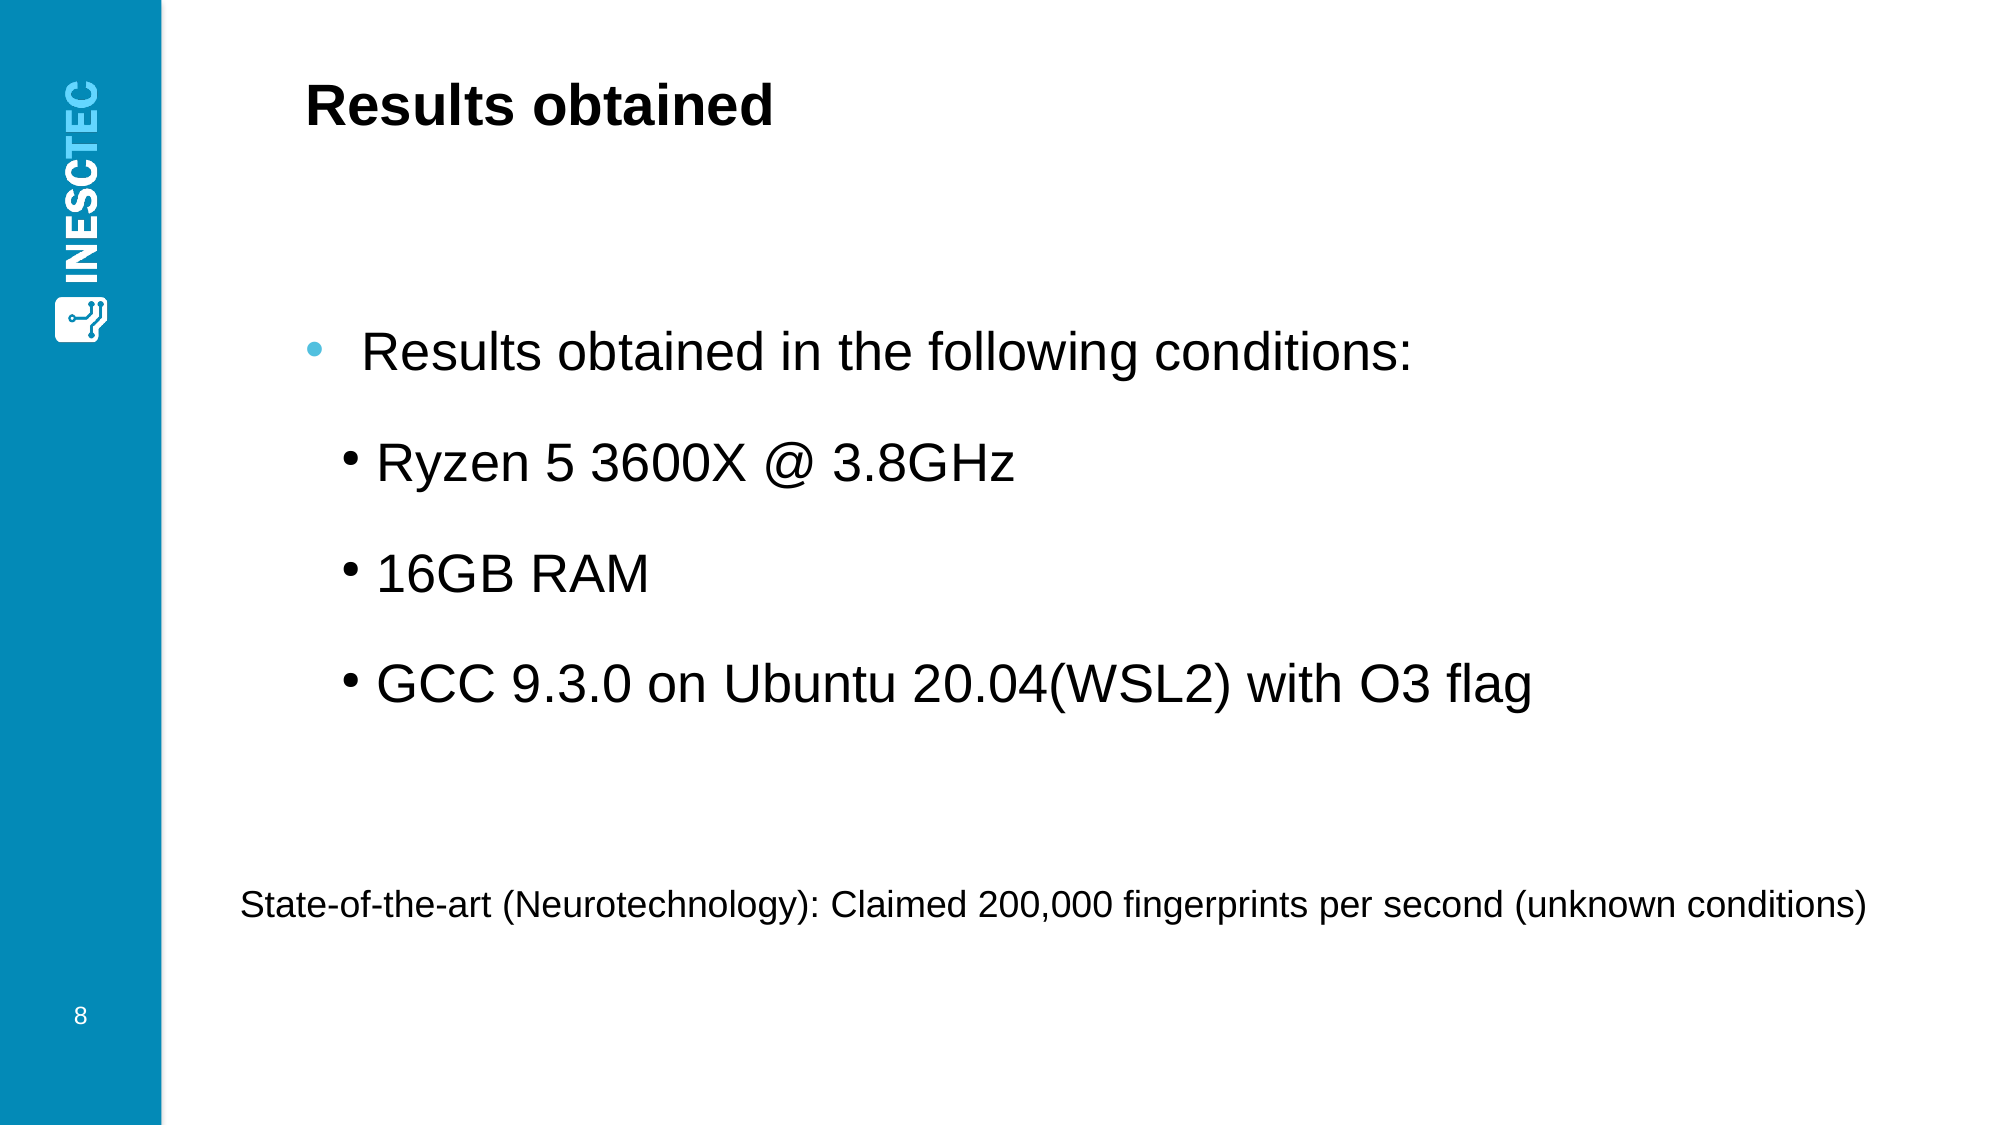

Results obtained
Results obtained in the following conditions:
Ryzen 5 3600X @ 3.8GHz
16GB RAM
GCC 9.3.0 on Ubuntu 20.04(WSL2) with O3 flag
State-of-the-art (Neurotechnology): Claimed 200,000 fingerprints per second (unknown conditions)